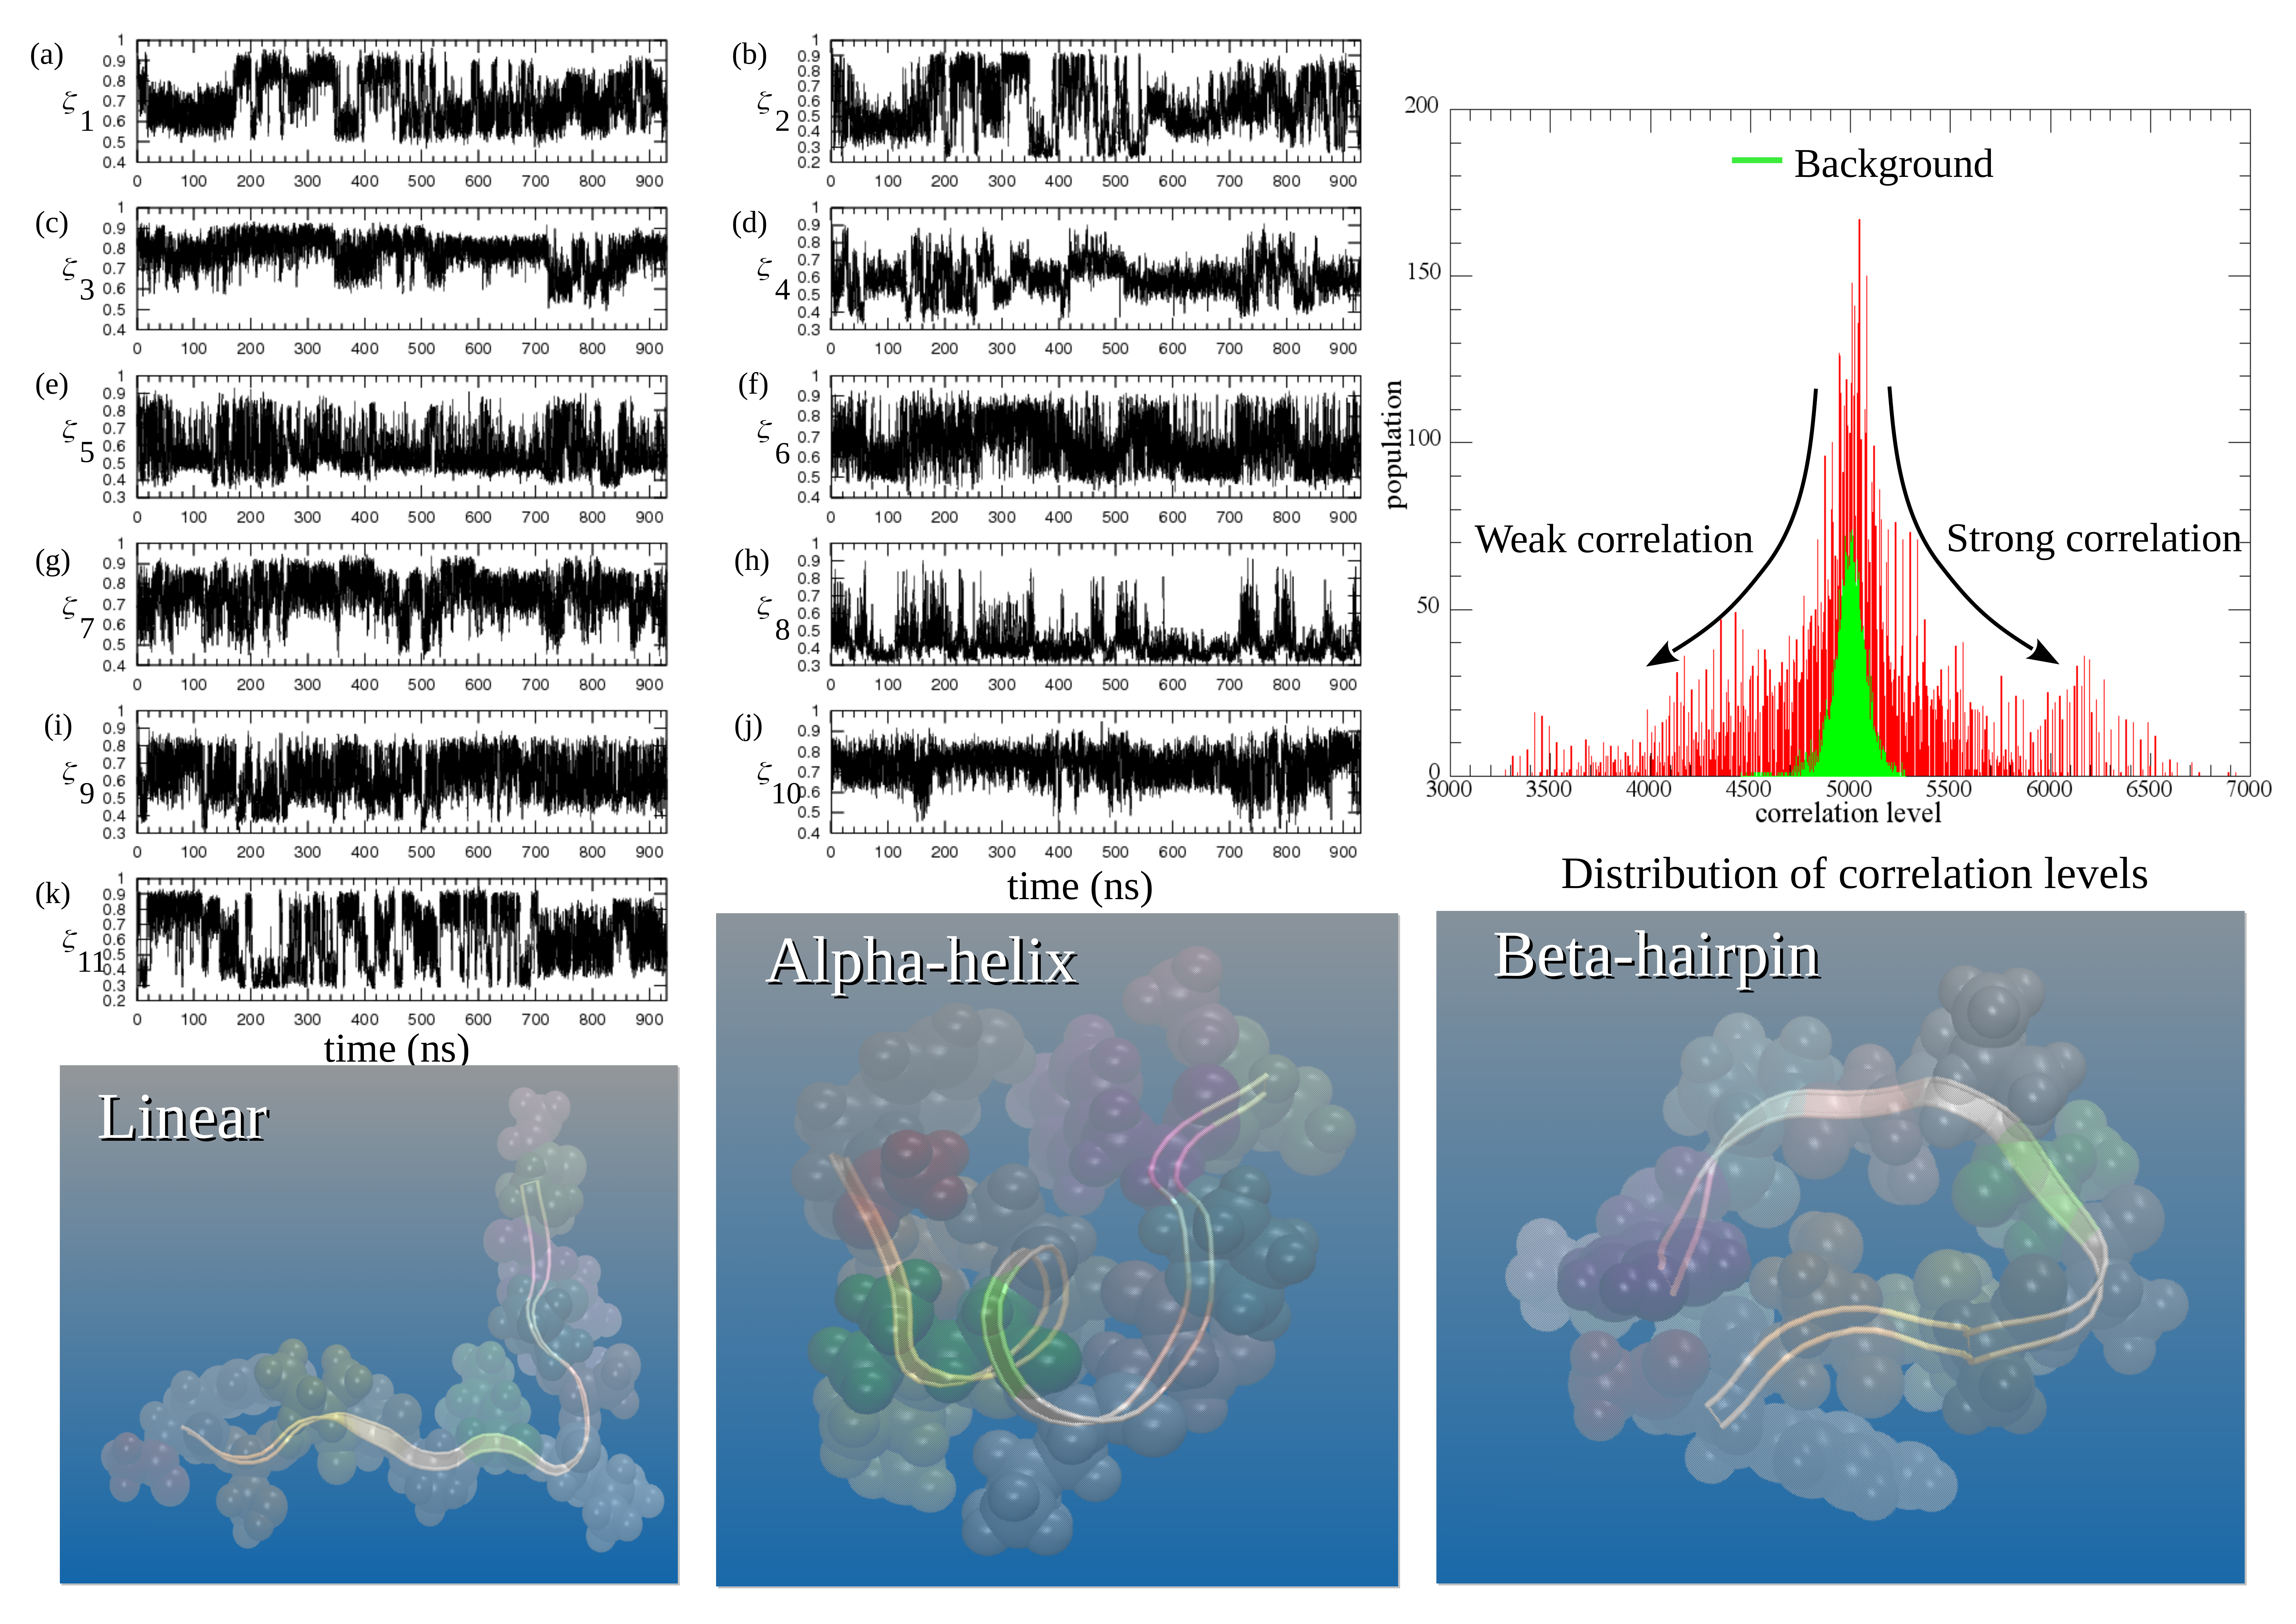

(a)
(b)
1
2
Background
(c)
(d)
3
4
(e)
(f)
5
6
Strong correlation
Weak correlation
(g)
(h)
7
8
(i)
(j)
9
10
Distribution of correlation levels
time (ns)
(k)
Beta-hairpin
Alpha-helix
11
time (ns)
Linear